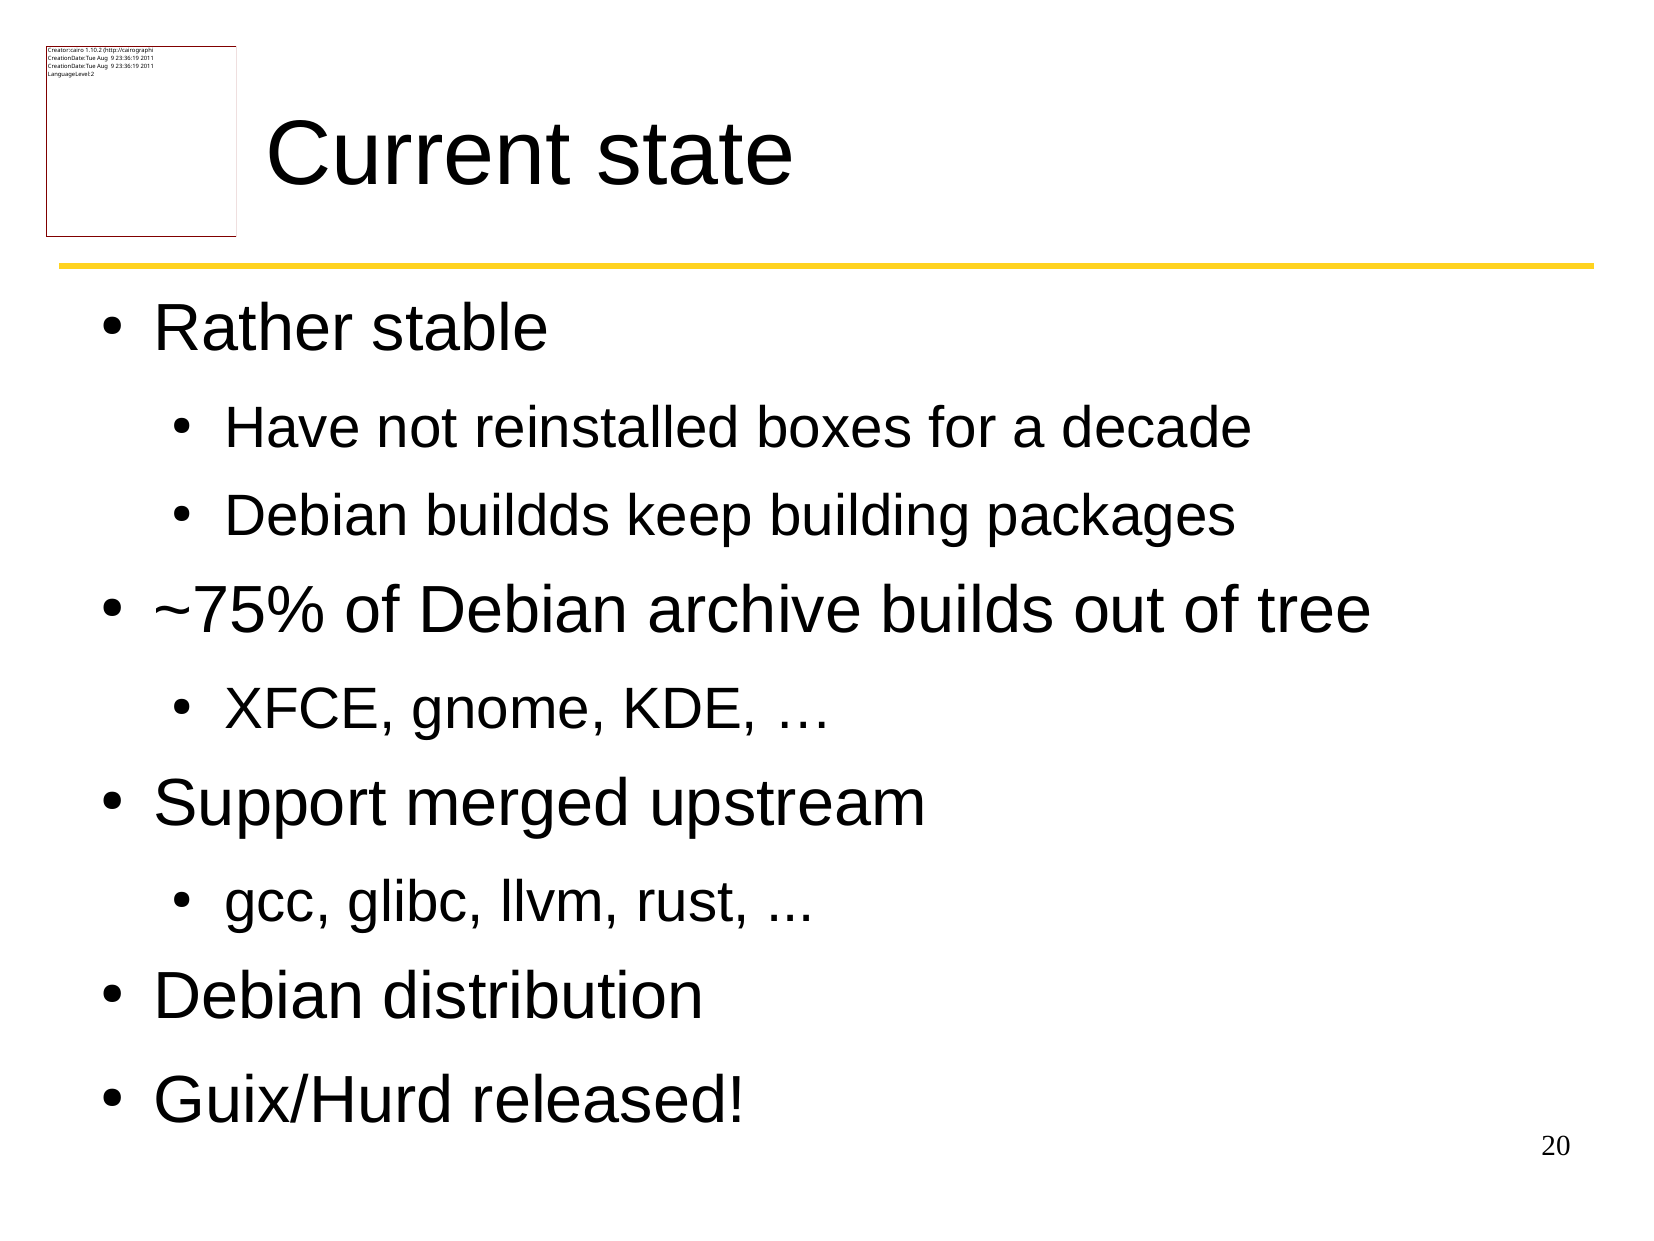

# Current state
Rather stable
Have not reinstalled boxes for a decade
Debian buildds keep building packages
~75% of Debian archive builds out of tree
XFCE, gnome, KDE, …
Support merged upstream
gcc, glibc, llvm, rust, ...
Debian distribution
Guix/Hurd released!
20